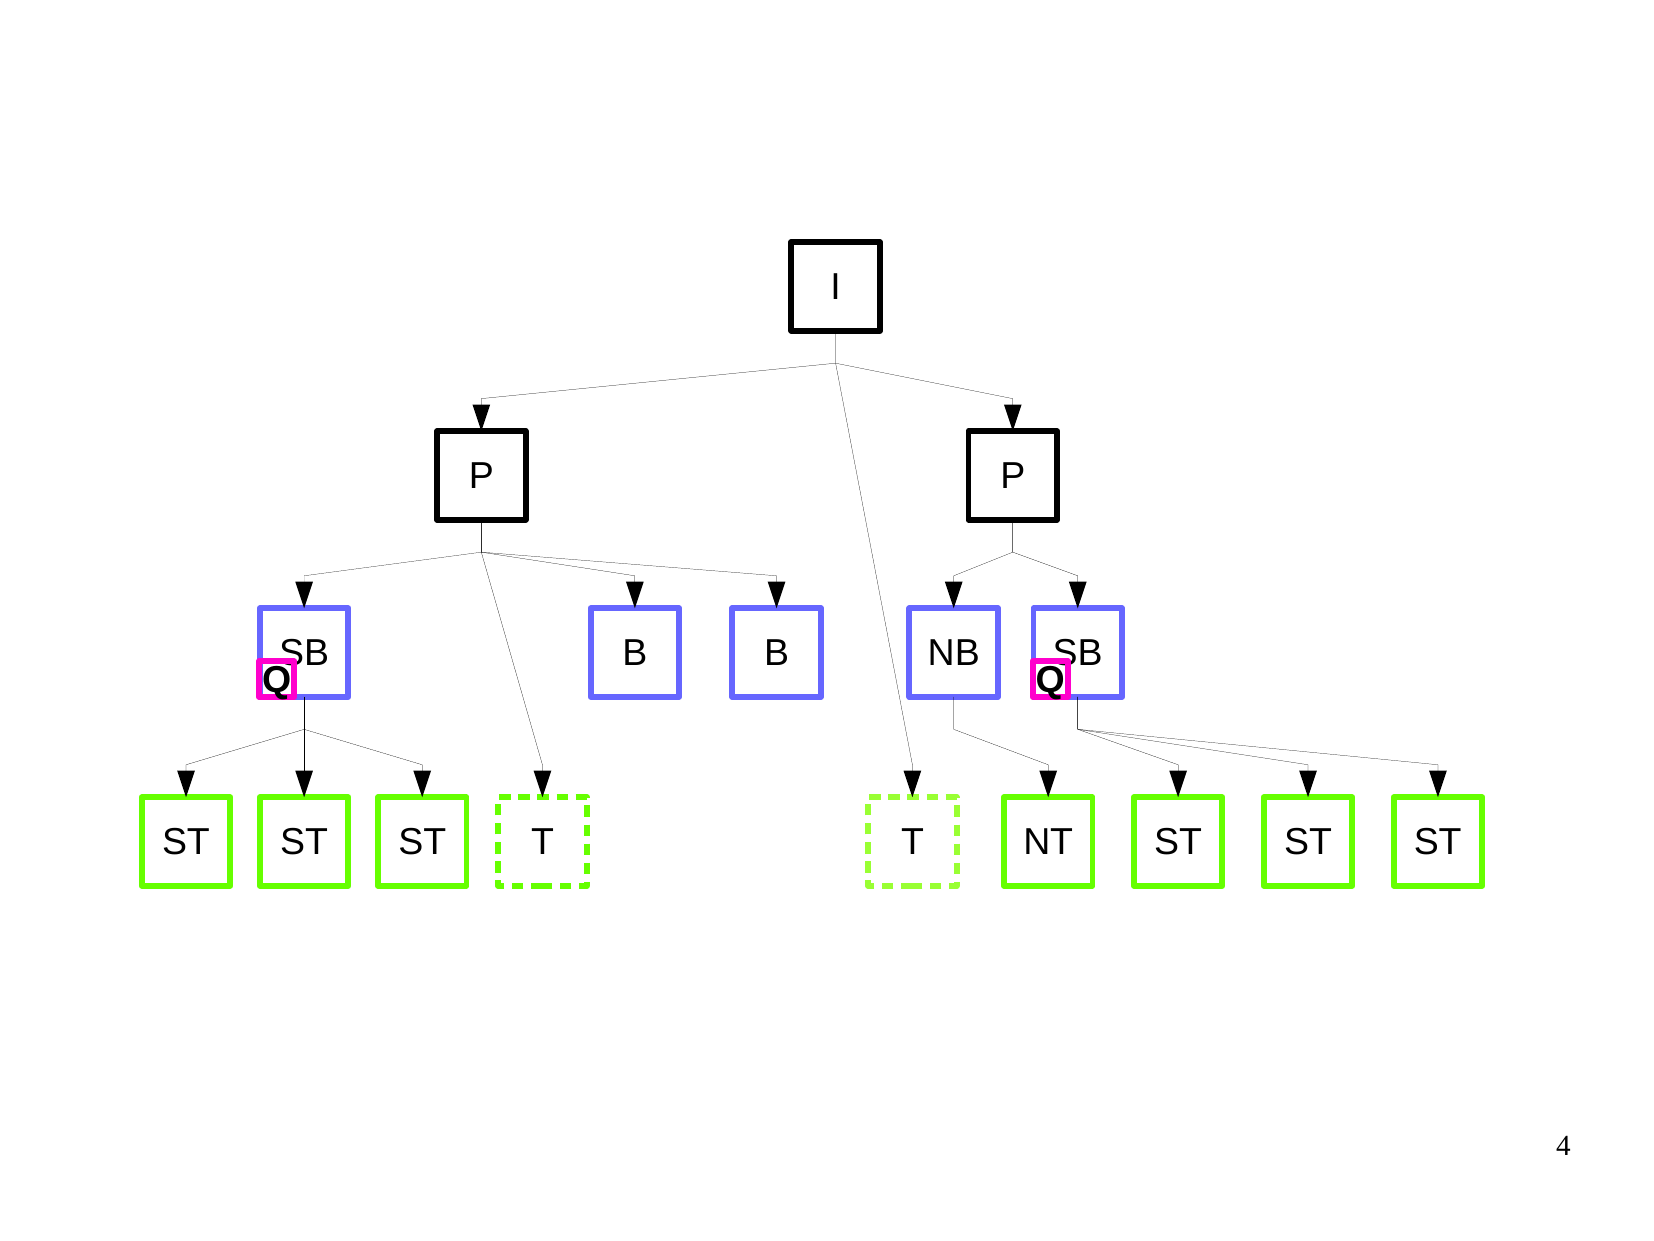

I
P
P
SB
B
B
NB
SB
Q
Q
ST
ST
ST
T
T
NT
ST
ST
ST
4